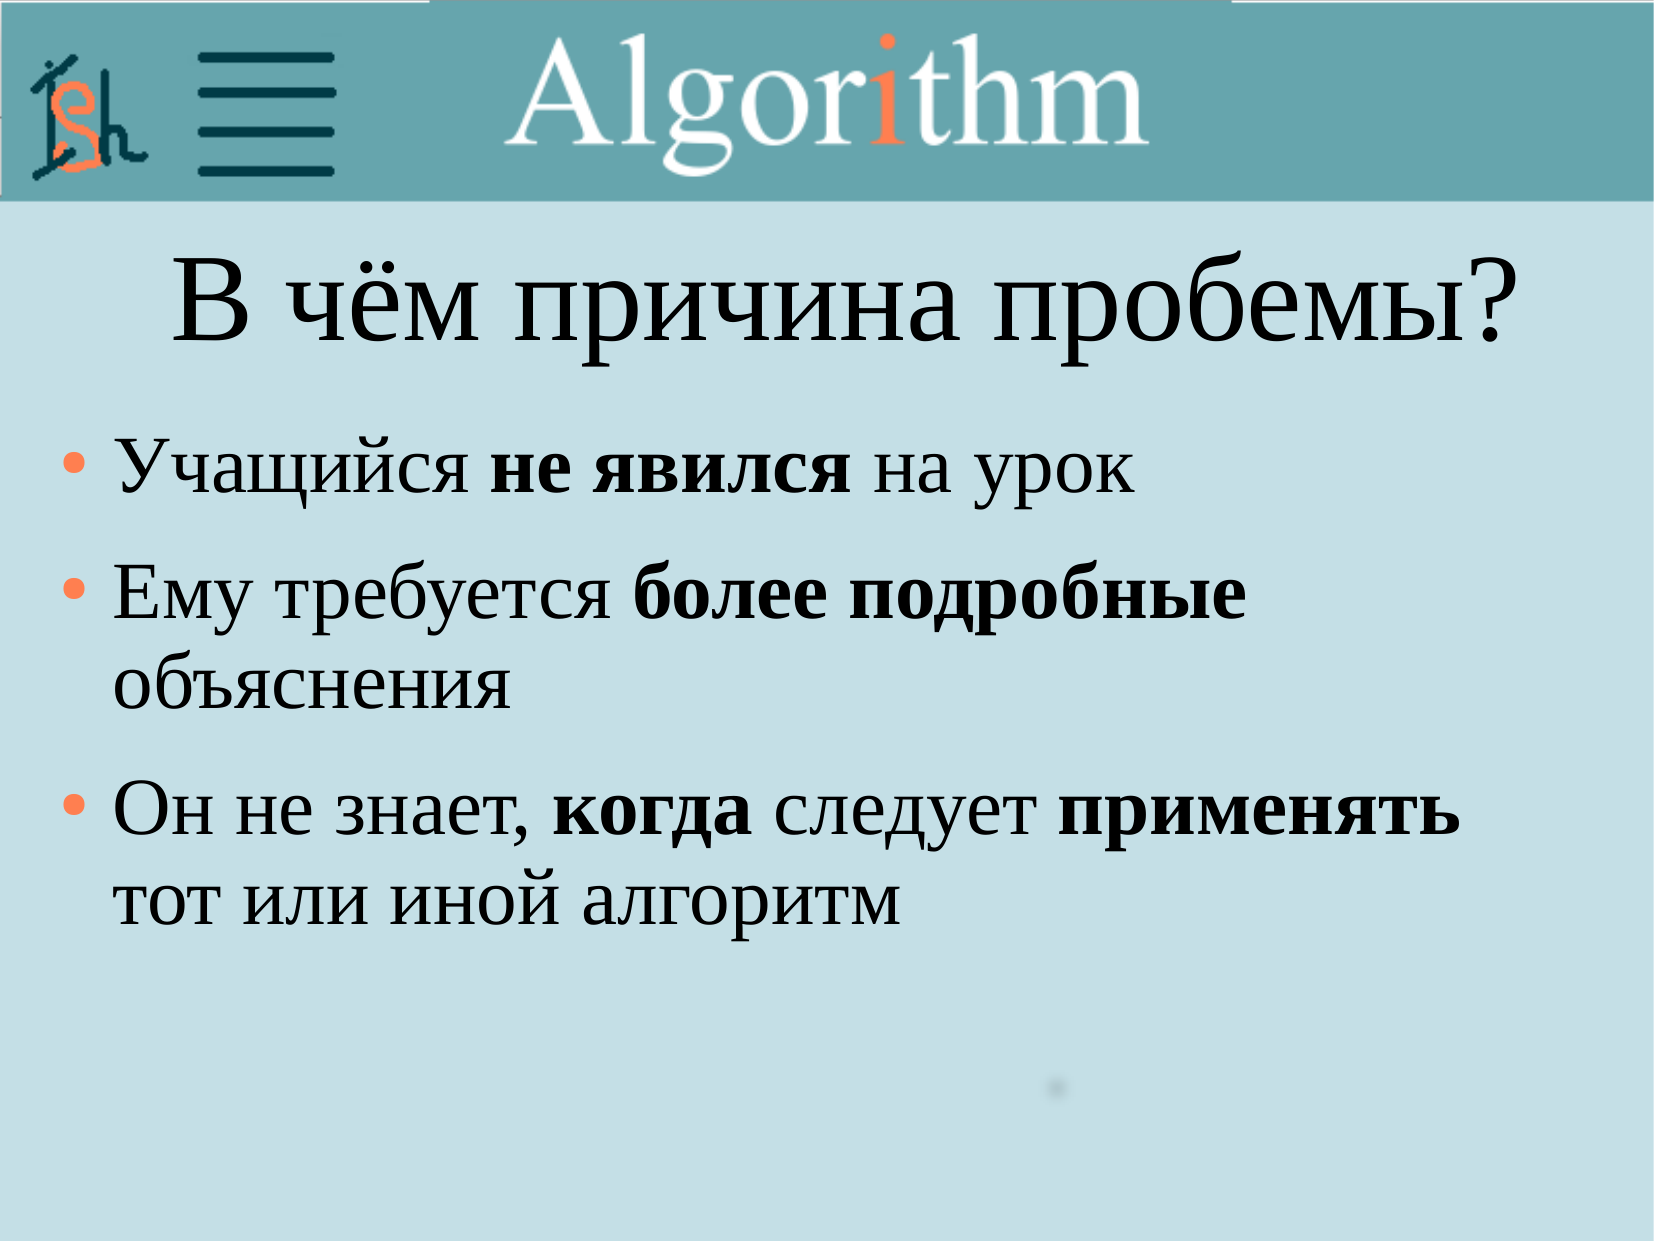

# В чём причина пробемы?
Учащийся не явился на урок
Ему требуется более подробные объяснения
Он не знает, когда следует применять тот или иной алгоритм